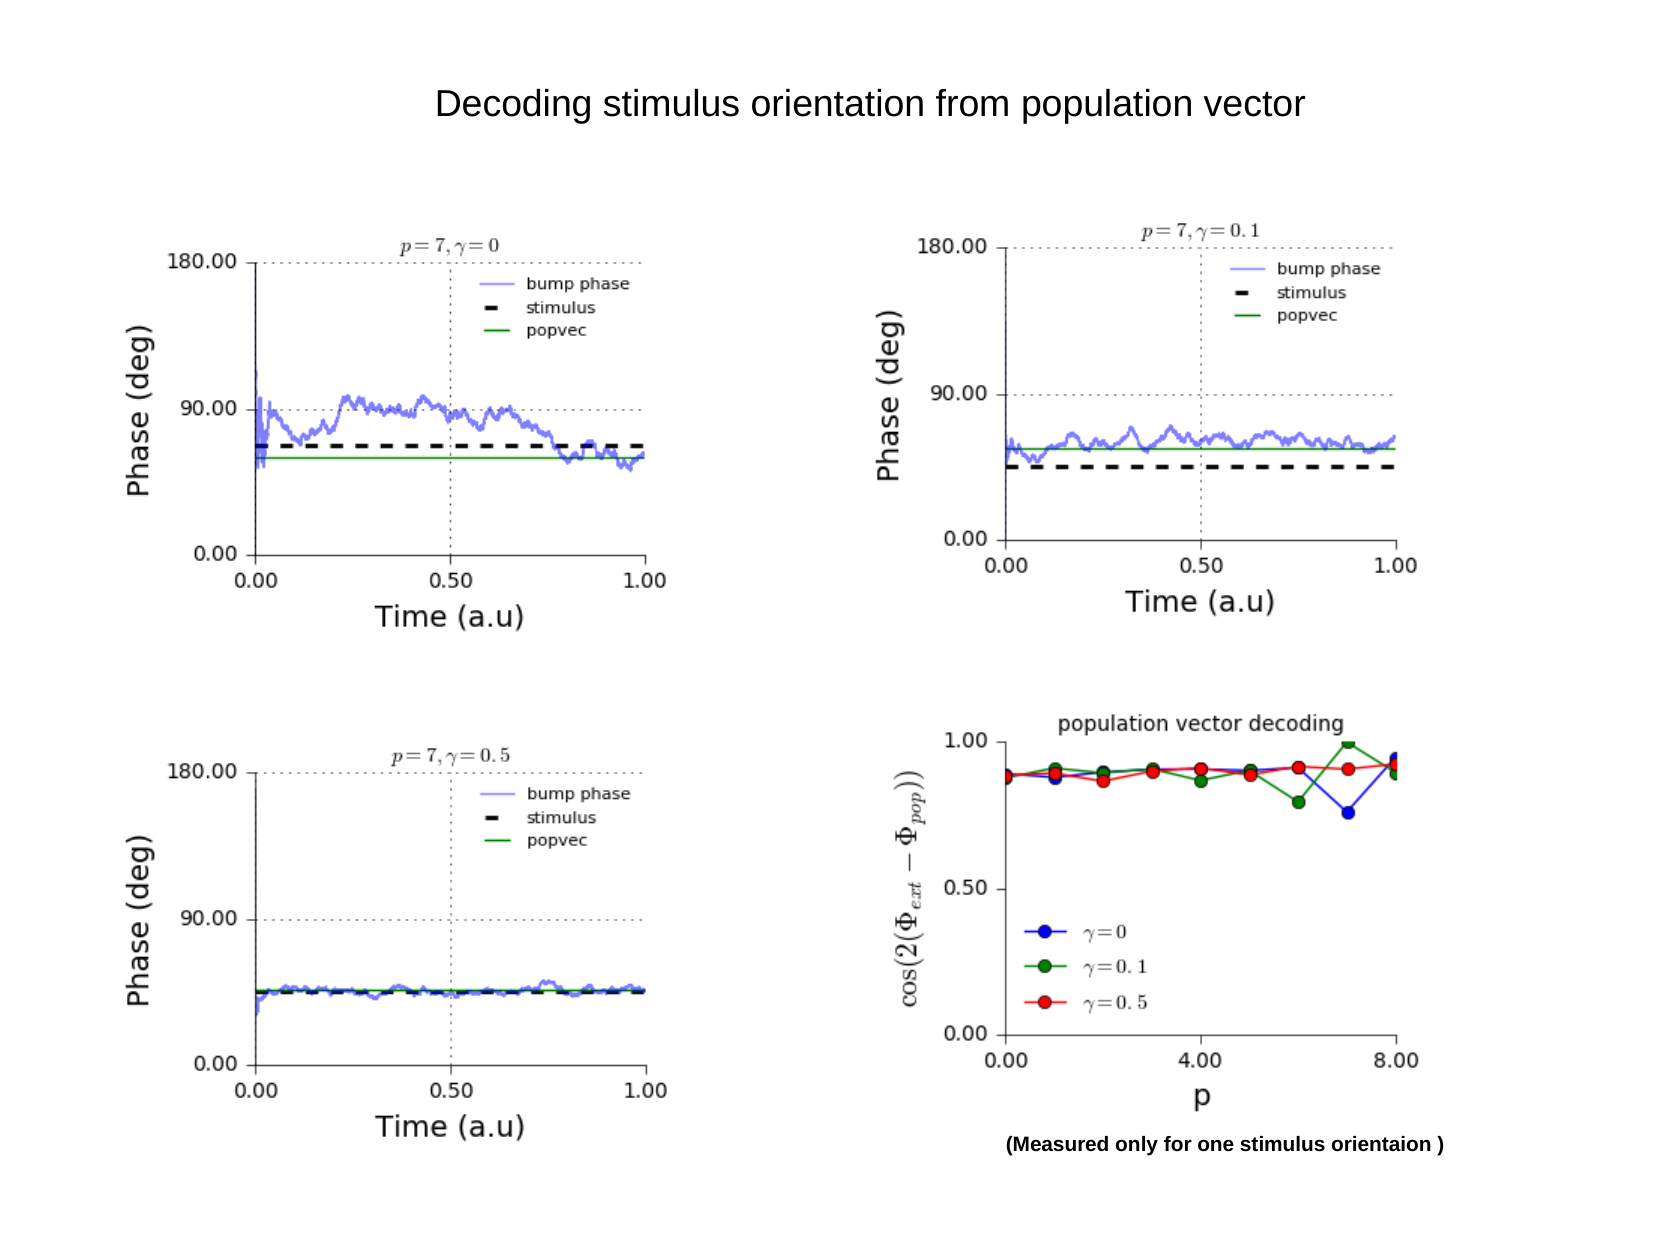

Decoding stimulus orientation from population vector
(Measured only for one stimulus orientaion )